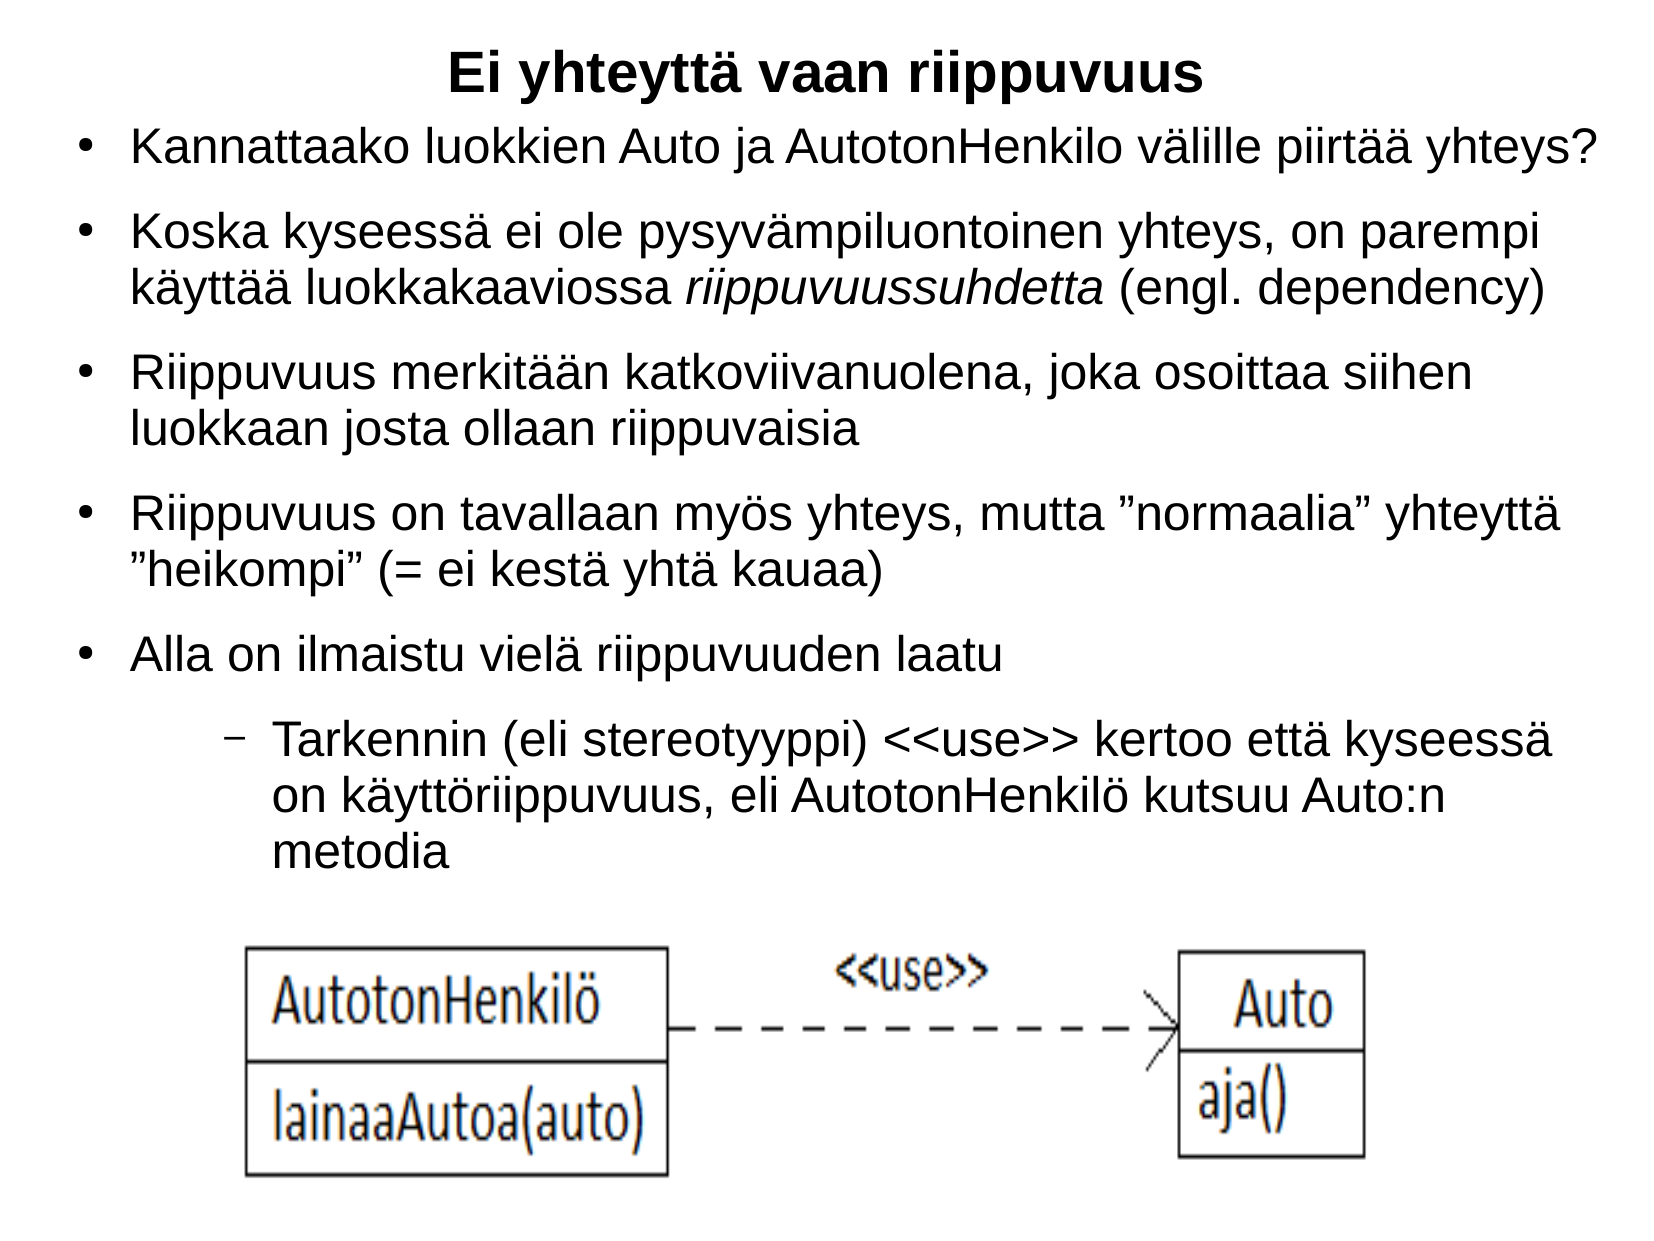

# Ei yhteyttä vaan riippuvuus
Kannattaako luokkien Auto ja AutotonHenkilo välille piirtää yhteys?
Koska kyseessä ei ole pysyvämpiluontoinen yhteys, on parempi käyttää luokkakaaviossa riippuvuussuhdetta (engl. dependency)
Riippuvuus merkitään katkoviivanuolena, joka osoittaa siihen luokkaan josta ollaan riippuvaisia
Riippuvuus on tavallaan myös yhteys, mutta ”normaalia” yhteyttä ”heikompi” (= ei kestä yhtä kauaa)
Alla on ilmaistu vielä riippuvuuden laatu
Tarkennin (eli stereotyyppi) <<use>> kertoo että kyseessä on käyttöriippuvuus, eli AutotonHenkilö kutsuu Auto:n metodia